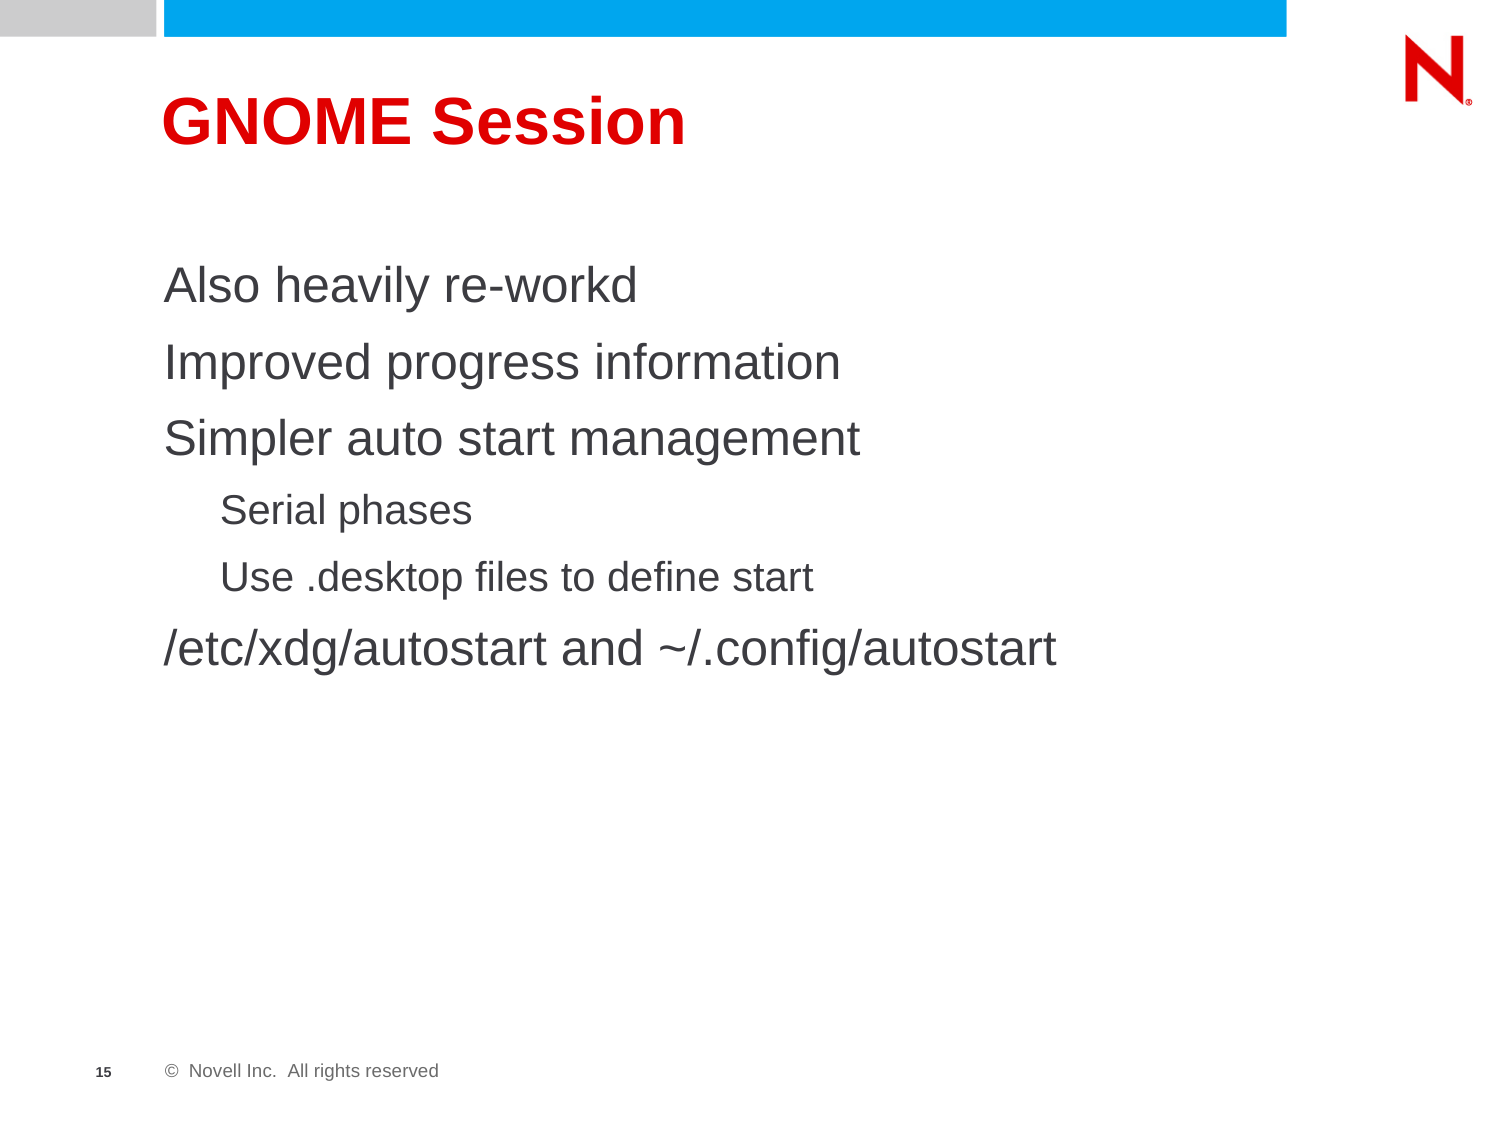

# GNOME Session
Also heavily re-workd
Improved progress information
Simpler auto start management
Serial phases
Use .desktop files to define start
/etc/xdg/autostart and ~/.config/autostart